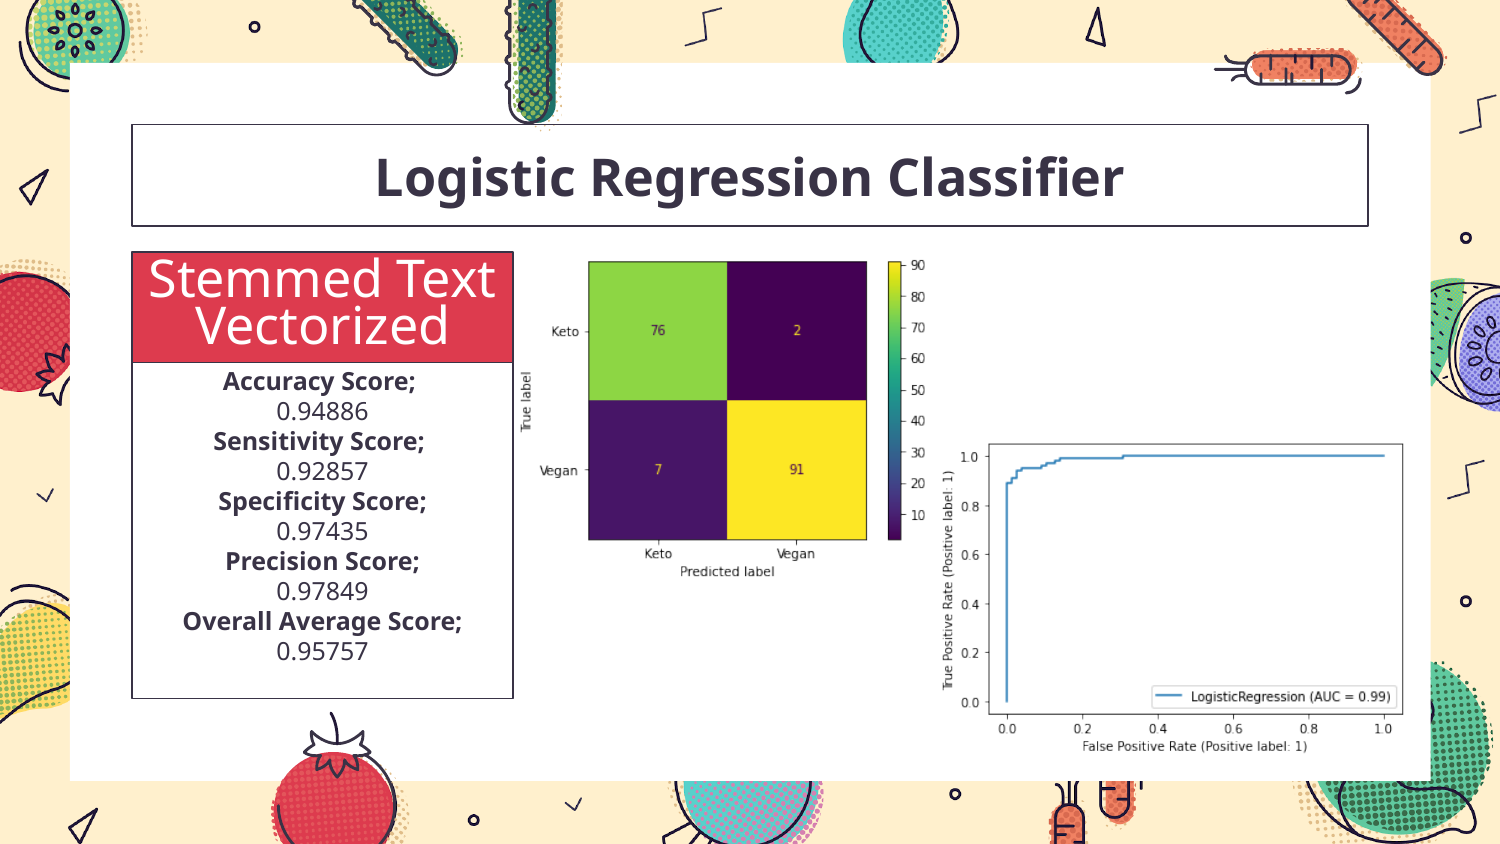

# Logistic Regression Classifier
Stemmed Text Vectorized
Accuracy Score;
0.94886
Sensitivity Score;
0.92857
Specificity Score;
0.97435
Precision Score;
0.97849
Overall Average Score;
0.95757